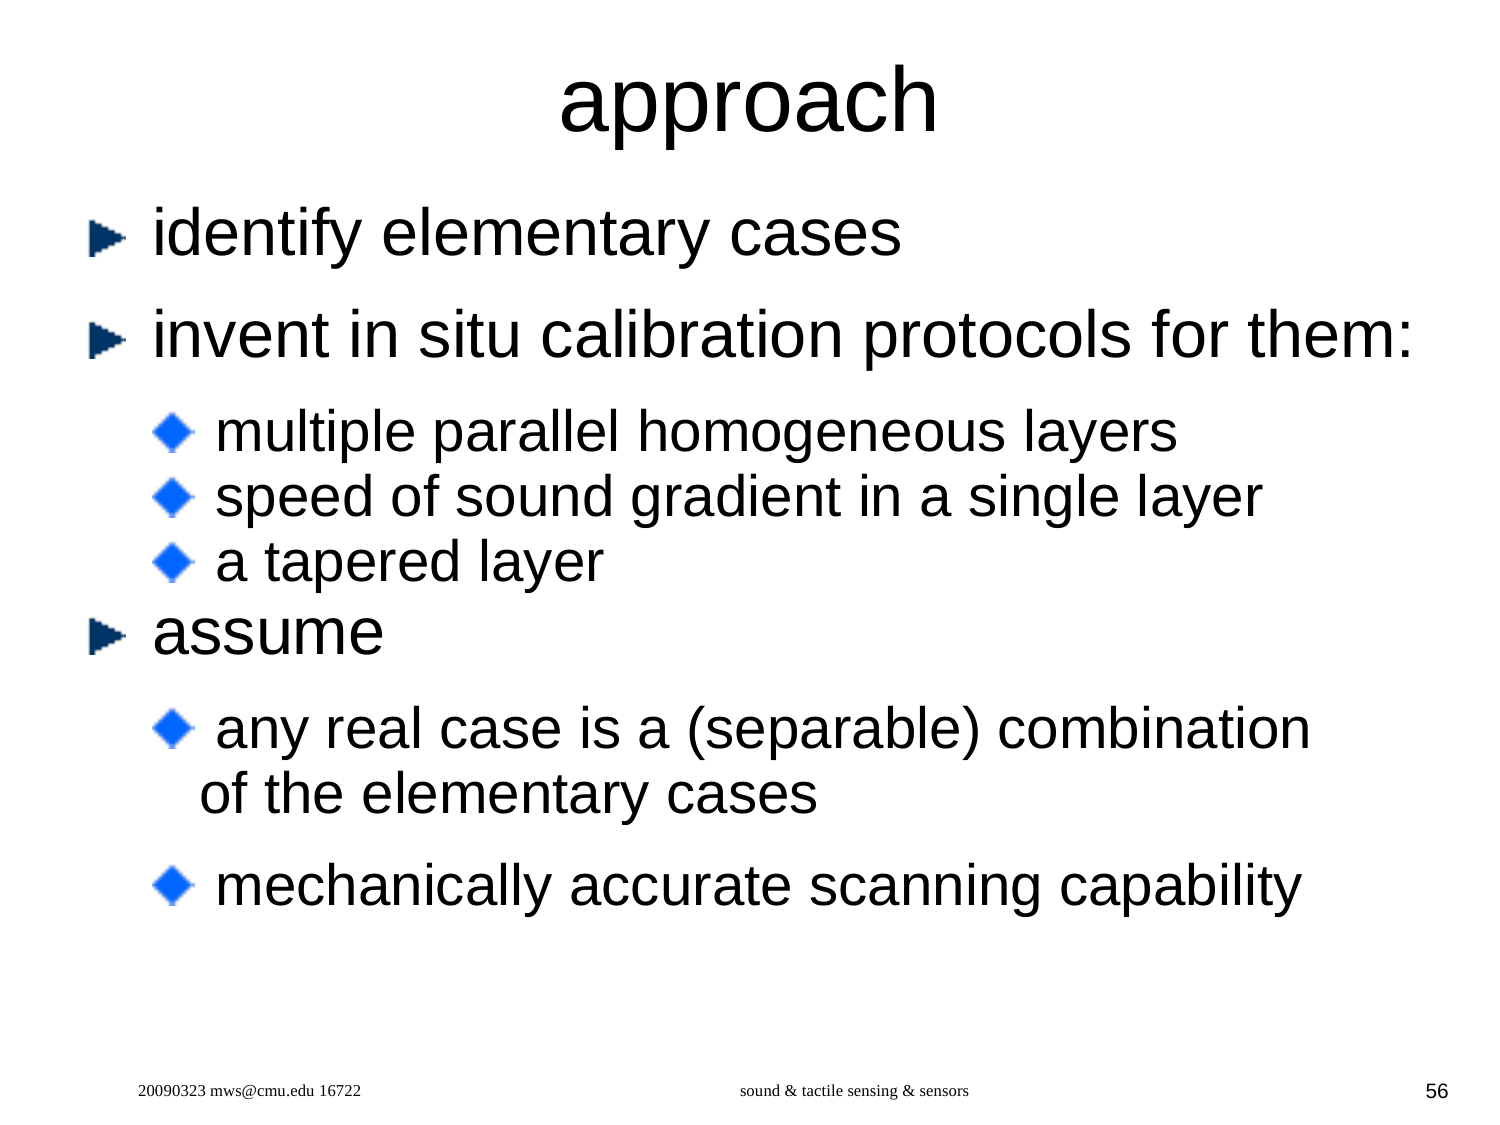

approach
# identify elementary cases
 invent in situ calibration protocols for them:
 multiple parallel homogeneous layers
 speed of sound gradient in a single layer
 a tapered layer
 assume
 any real case is a (separable) combination
of the elementary cases
 mechanically accurate scanning capability
56
20090323 mws@cmu.edu 16722
sound & tactile sensing & sensors